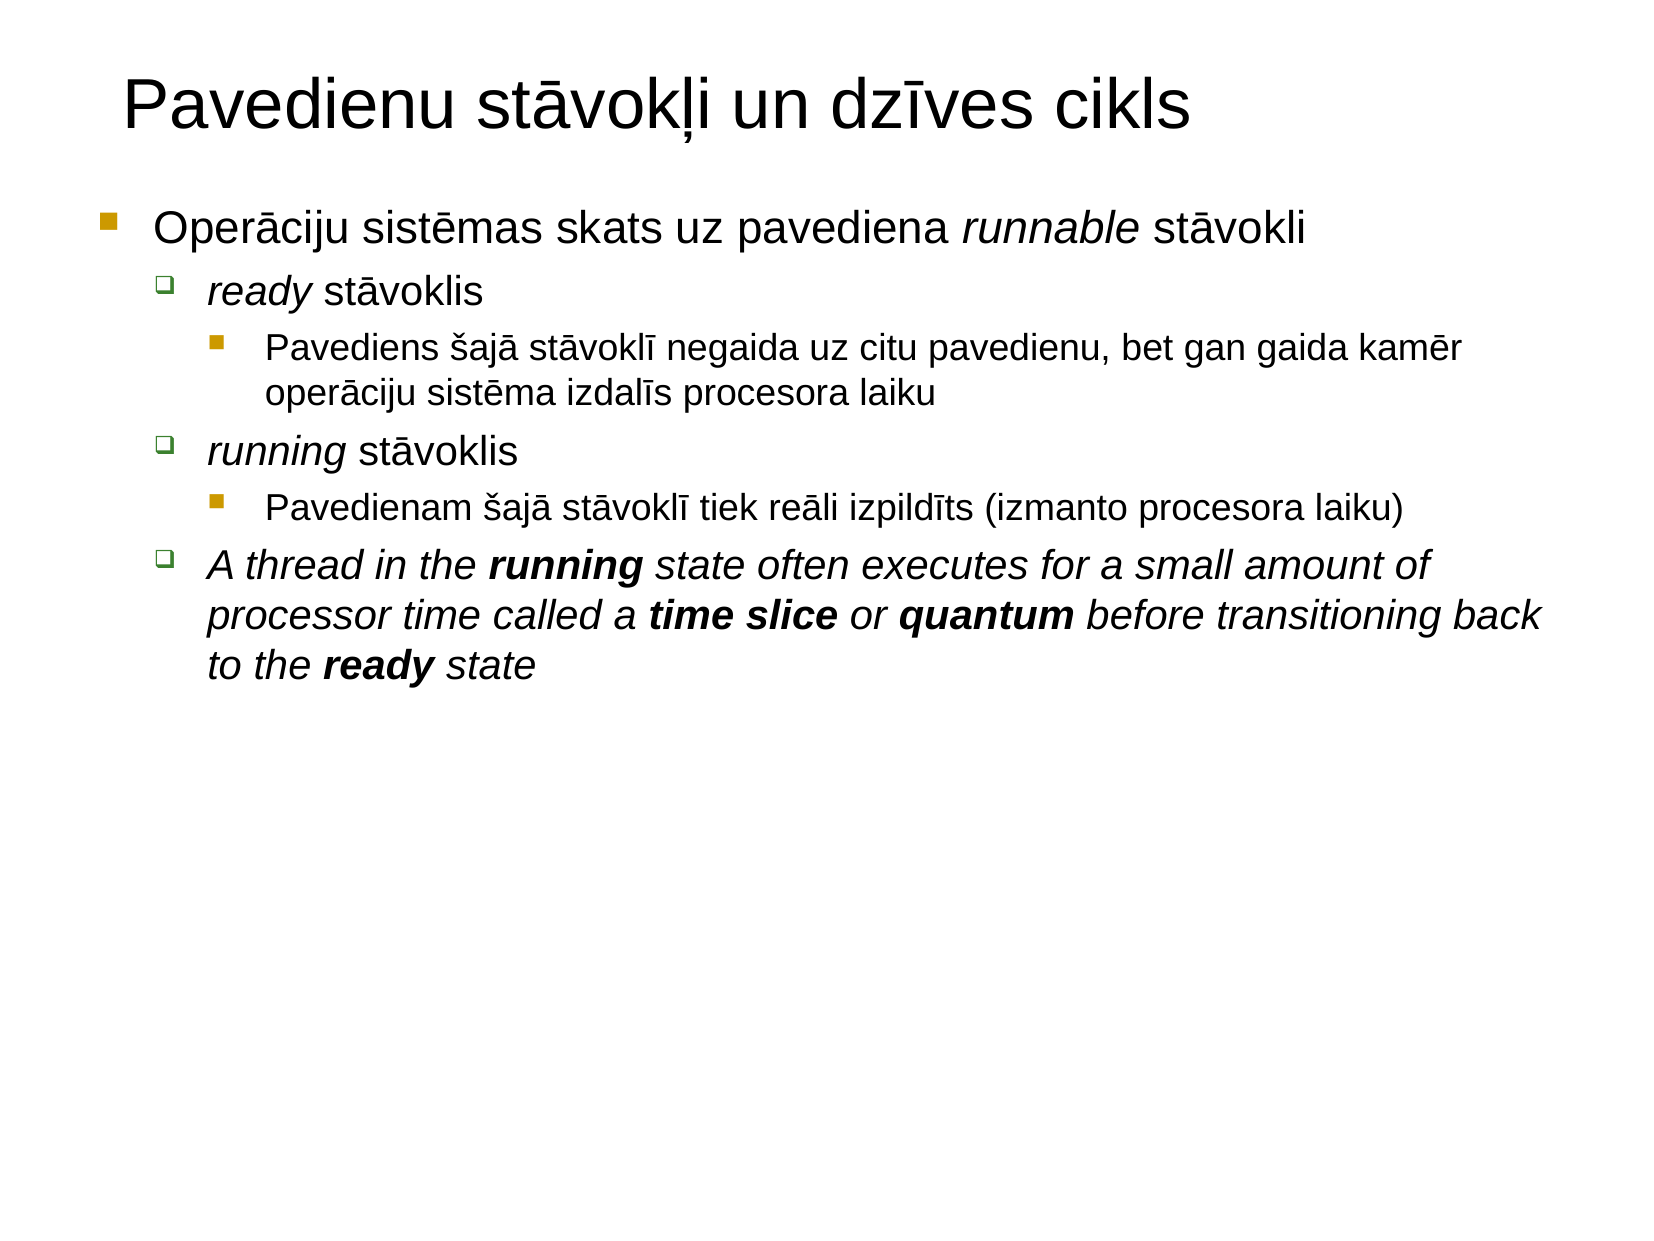

# Pavedienu stāvokļi un dzīves cikls
Operāciju sistēmas skats uz pavediena runnable stāvokli
ready stāvoklis
Pavediens šajā stāvoklī negaida uz citu pavedienu, bet gan gaida kamēr operāciju sistēma izdalīs procesora laiku
running stāvoklis
Pavedienam šajā stāvoklī tiek reāli izpildīts (izmanto procesora laiku)
A thread in the running state often executes for a small amount of processor time called a time slice or quantum before transitioning back to the ready state